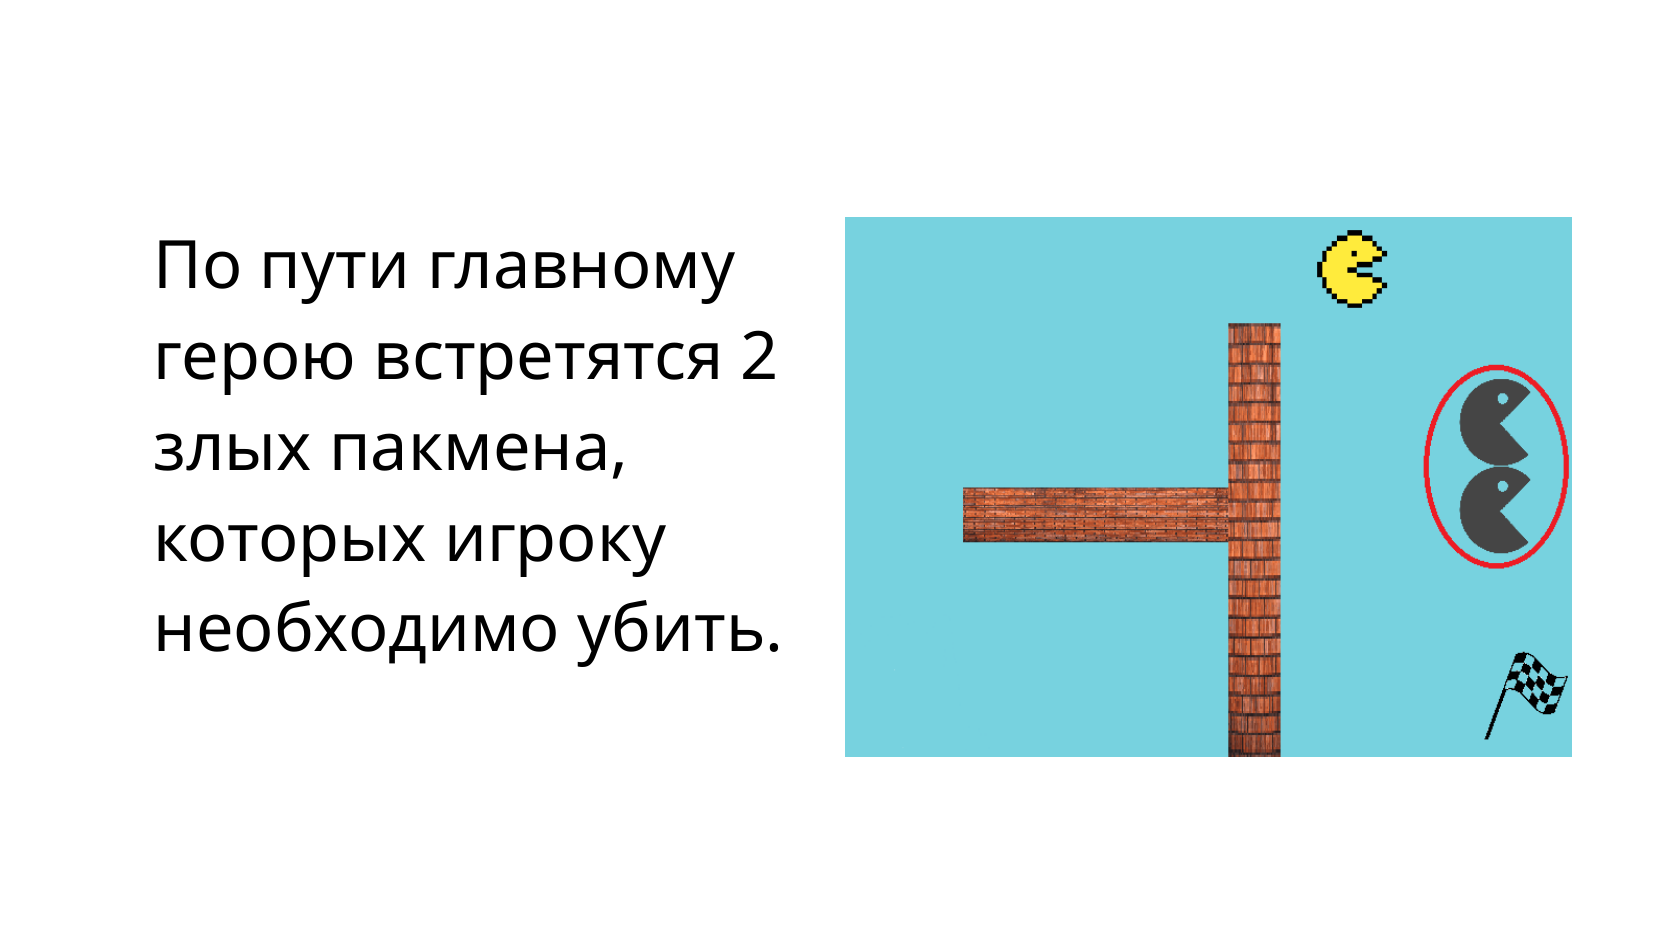

# По пути главному герою встретятся 2 злых пакмена, которых игроку необходимо убить.